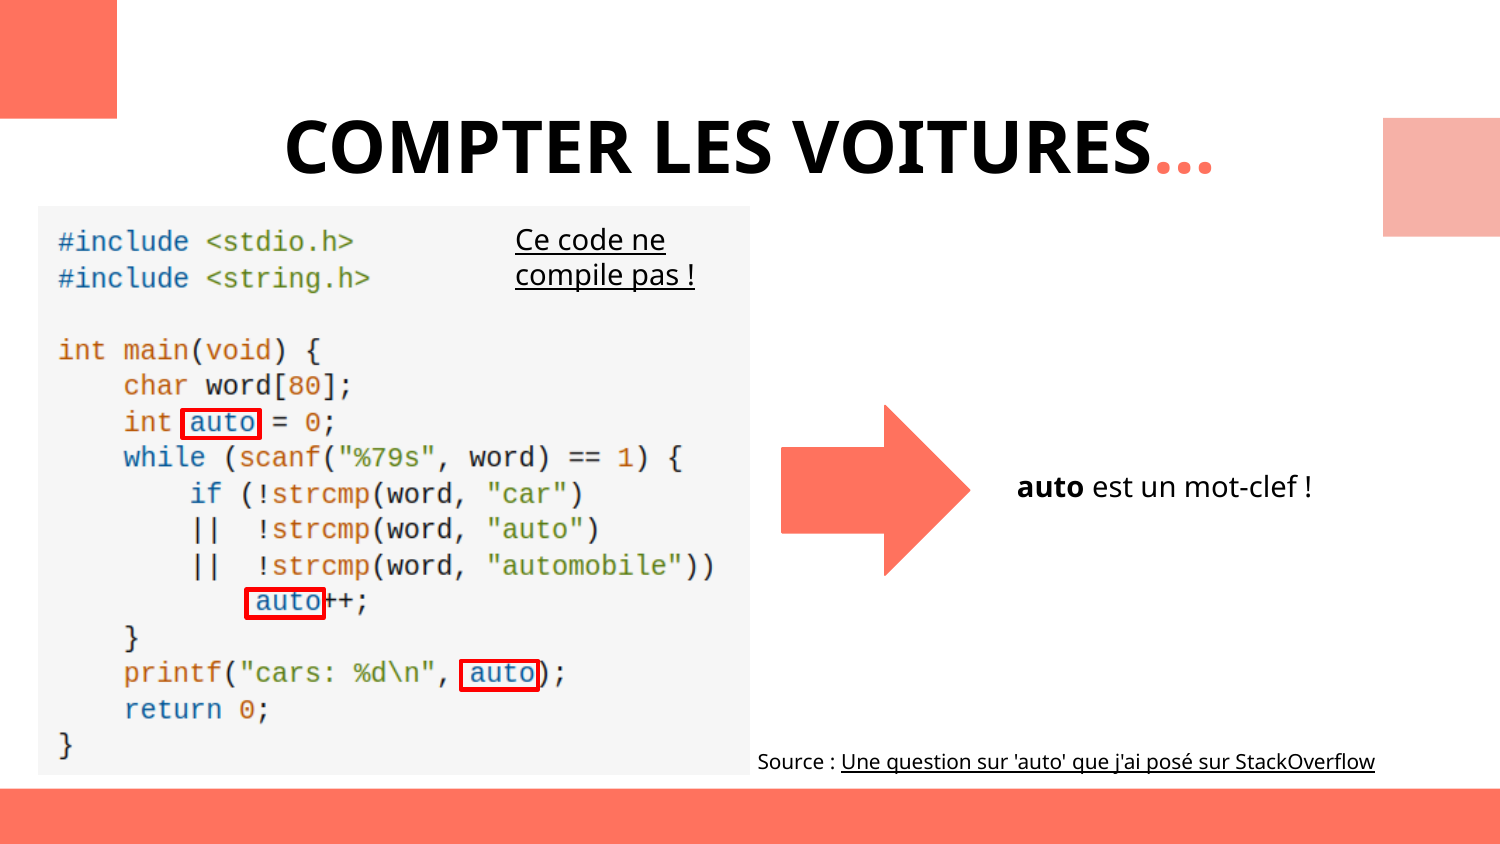

# COMPTER LES VOITURES…
Ce code ne compile pas !
auto est un mot-clef !
Source : Une question sur 'auto' que j'ai posé sur StackOverflow